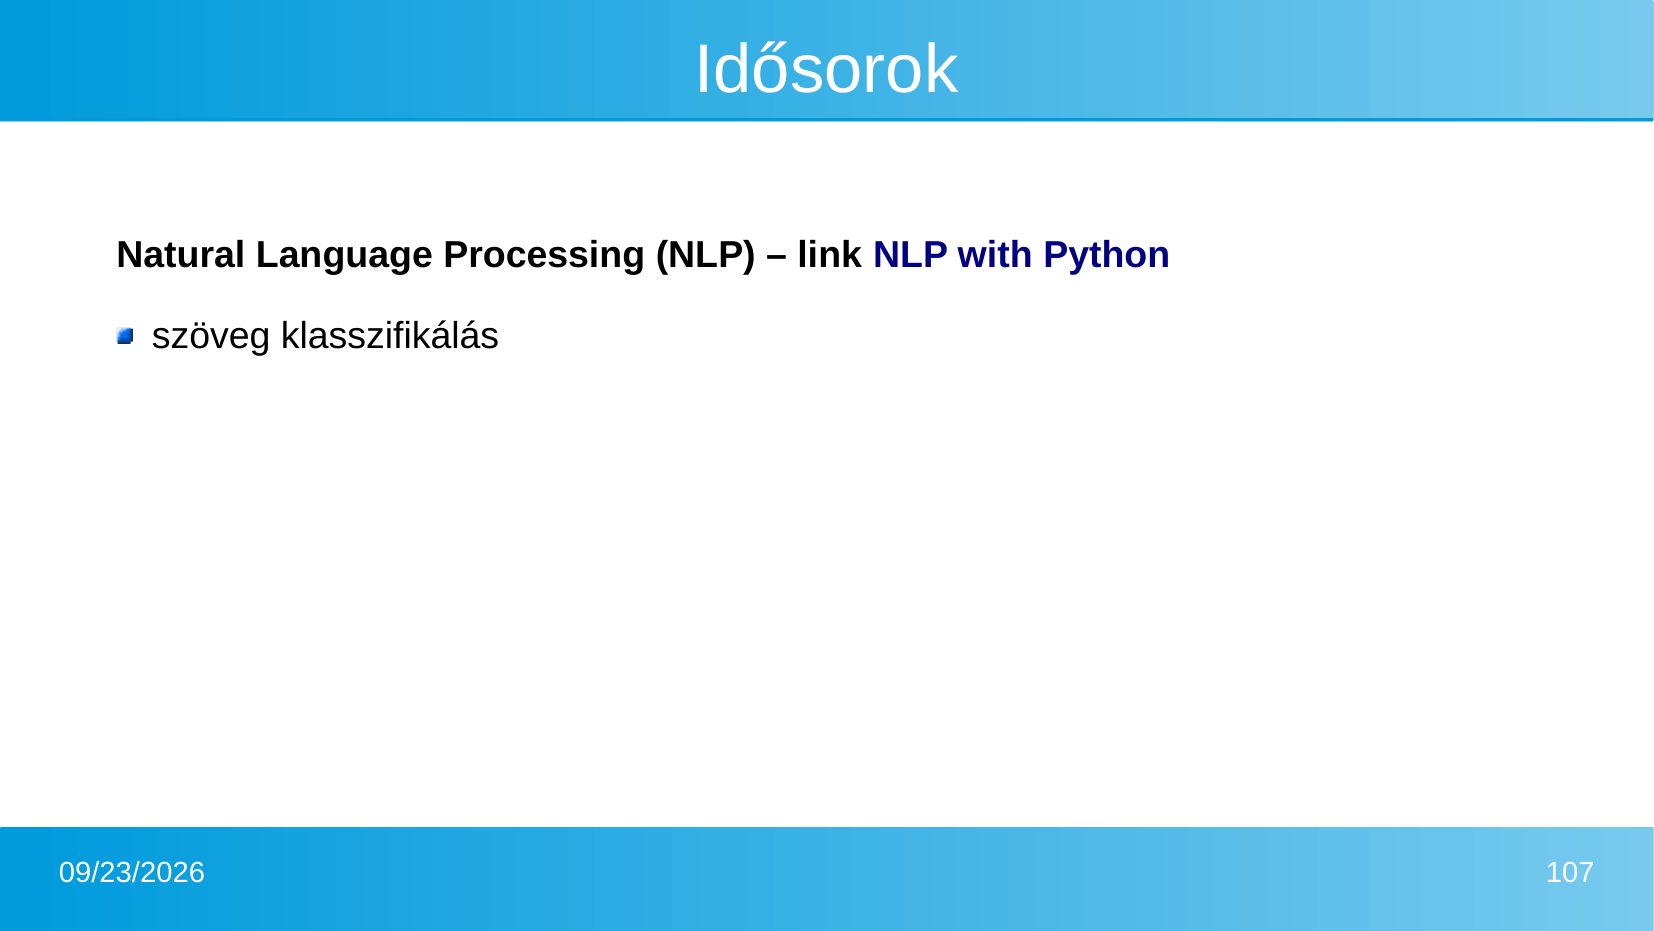

# Idősorok
Natural Language Processing (NLP) – link NLP with Python
szöveg klasszifikálás
107